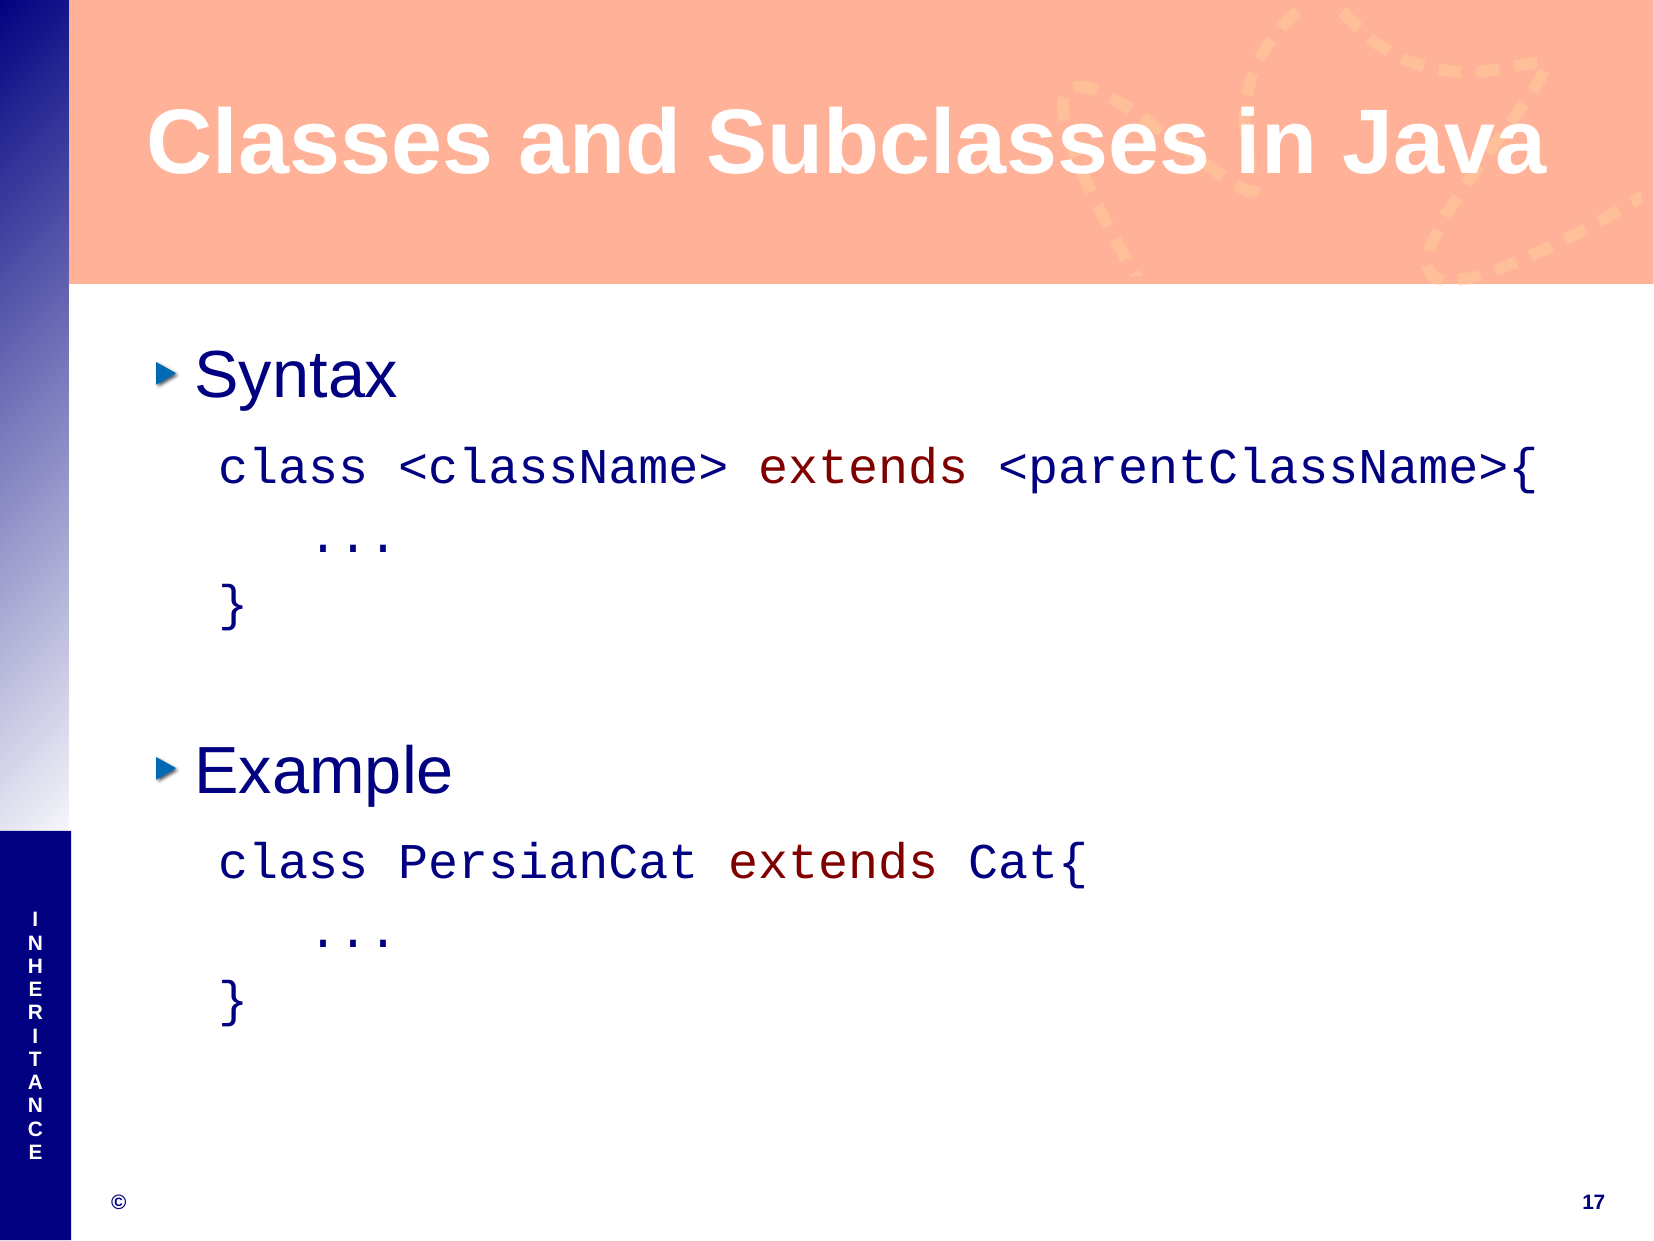

# Classes and Subclasses in Java
Syntax
class <className> extends <parentClassName>{
 ...
}
Example
class PersianCat extends Cat{
 ...
}
I
N
H
E
R
 I
T
A
N
C
E